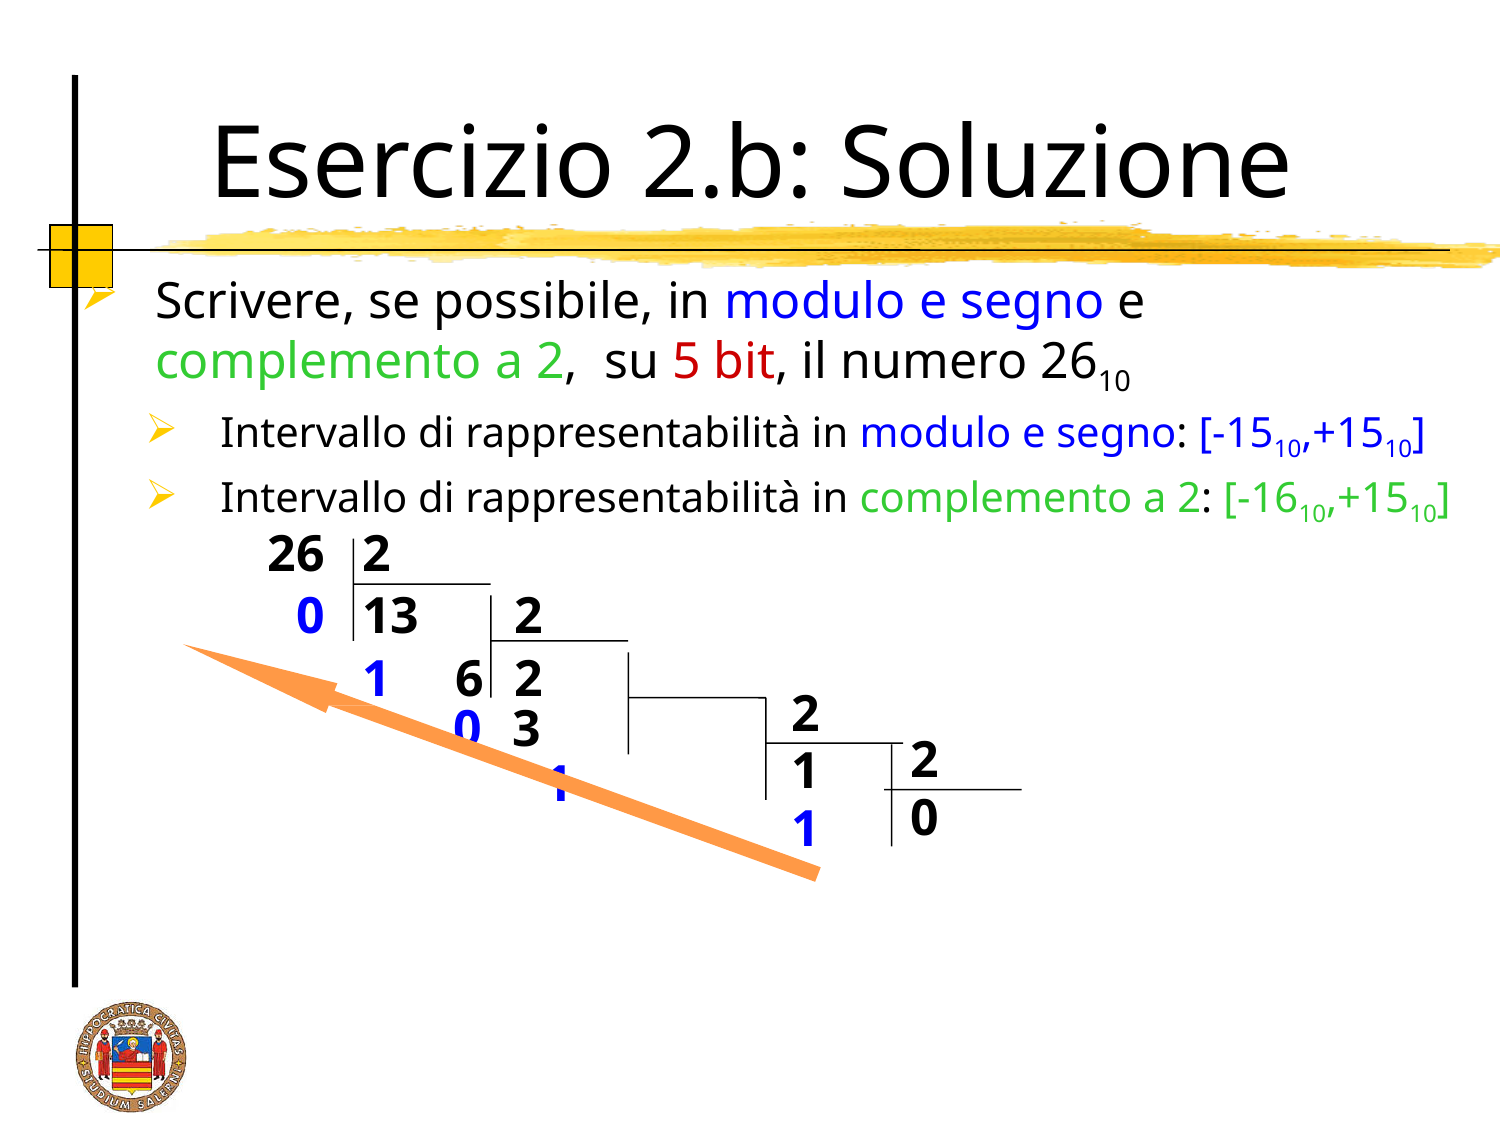

# Esercizio 2.b: Soluzione
Scrivere, se possibile, in modulo e segno e complemento a 2, su 5 bit, il numero 2610
Intervallo di rappresentabilità in modulo e segno: [-1510,+1510]
Intervallo di rappresentabilità in complemento a 2: [-1610,+1510]
Non è possibile in nessuna delle due rappresentazioni!
Avrei bisogno di almeno 6 bit
26
0
2
13	2
1 6	2
 0	3
 1
2
1
1
2
0